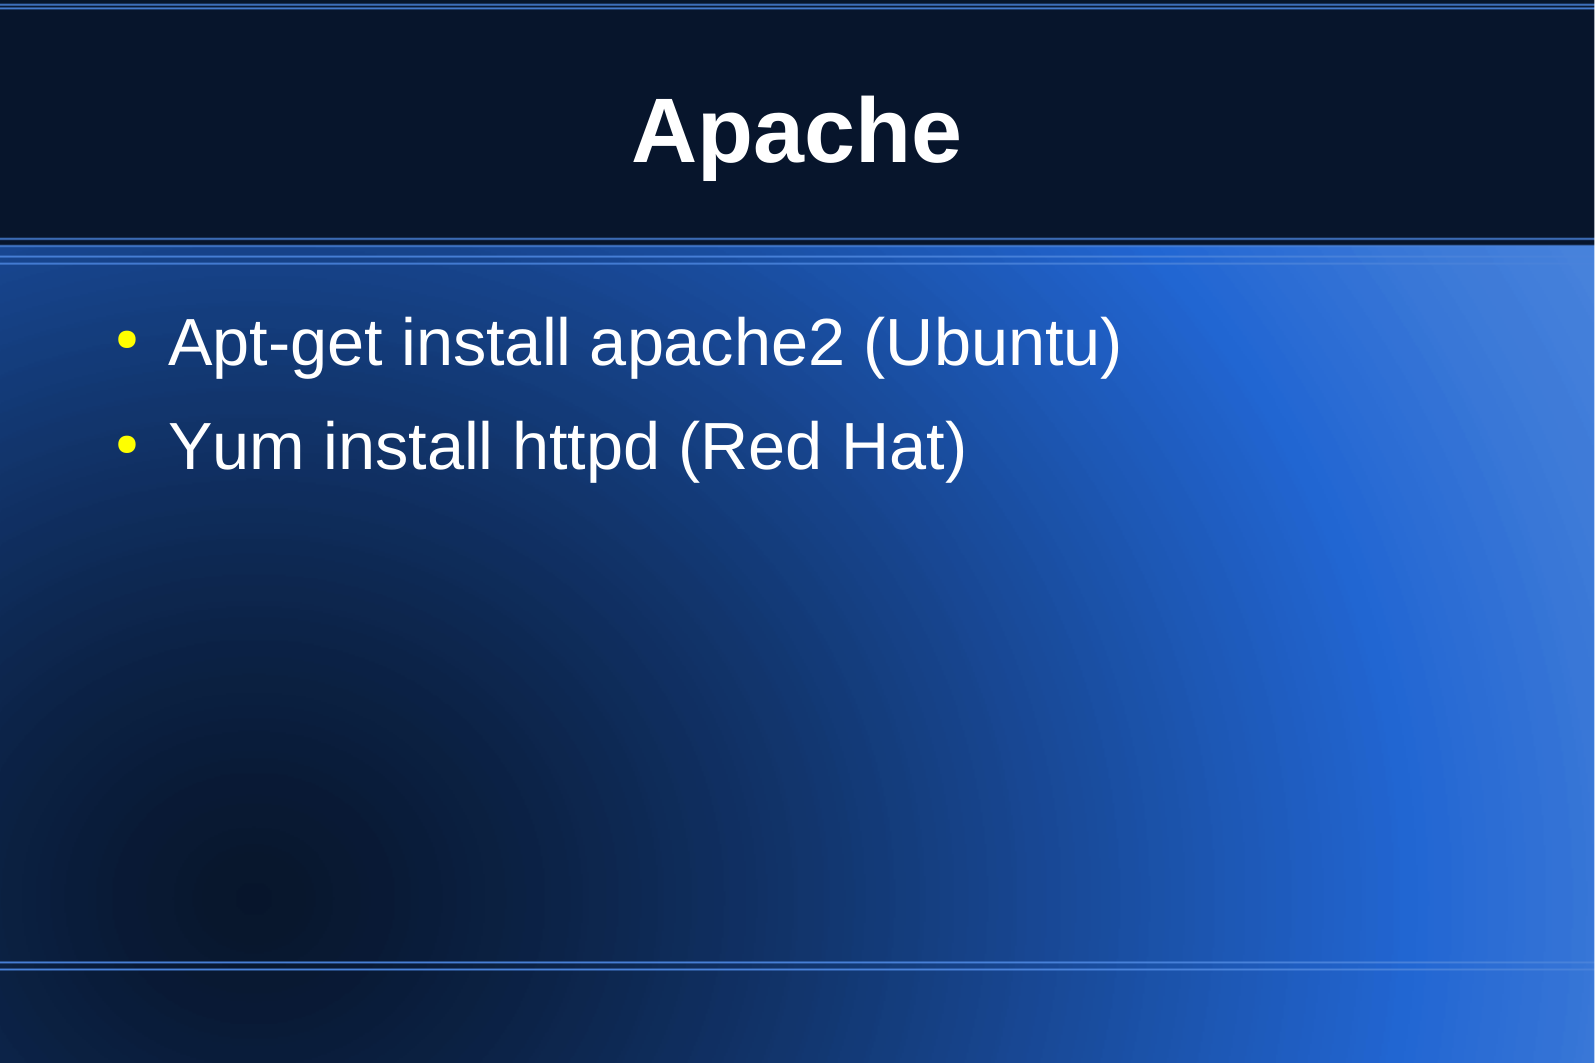

# Apache
Apt-get install apache2 (Ubuntu)
Yum install httpd (Red Hat)